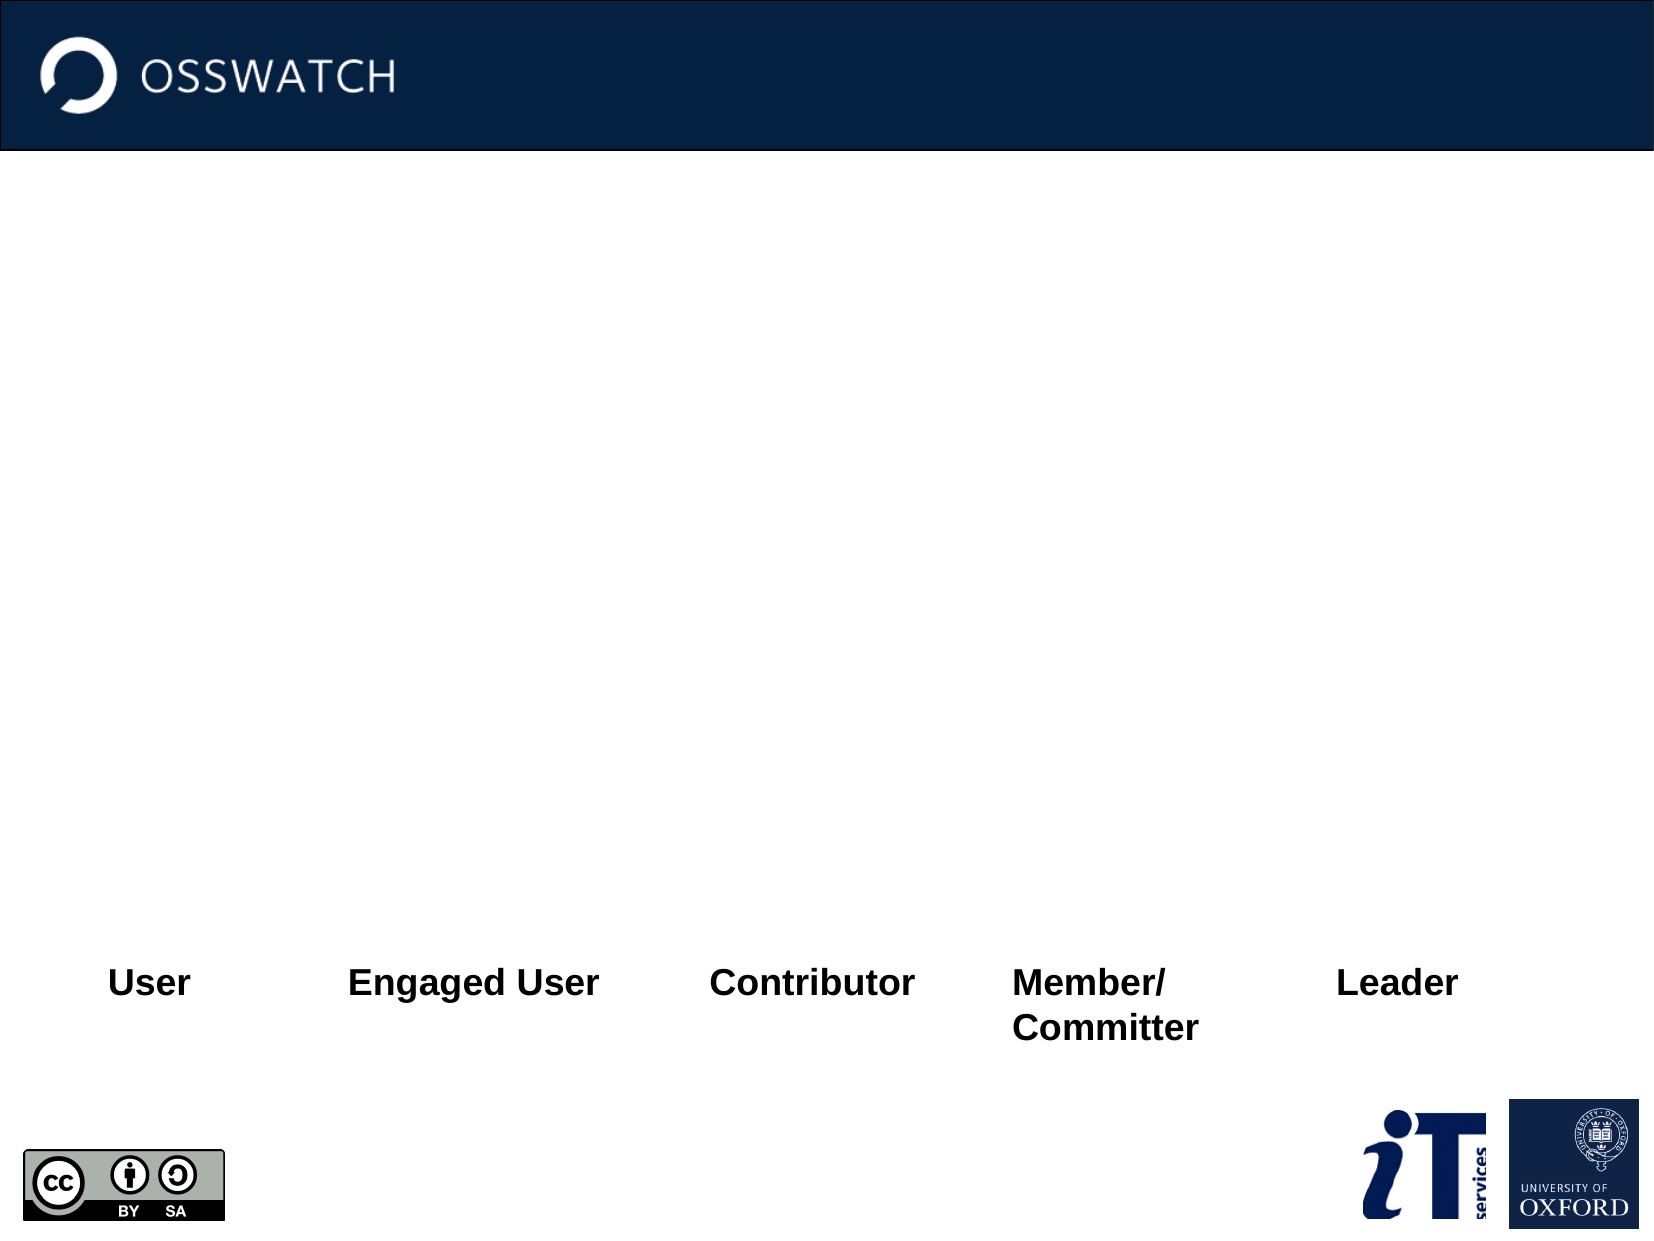

User
Engaged User
Contributor
Member/
Committer
Leader